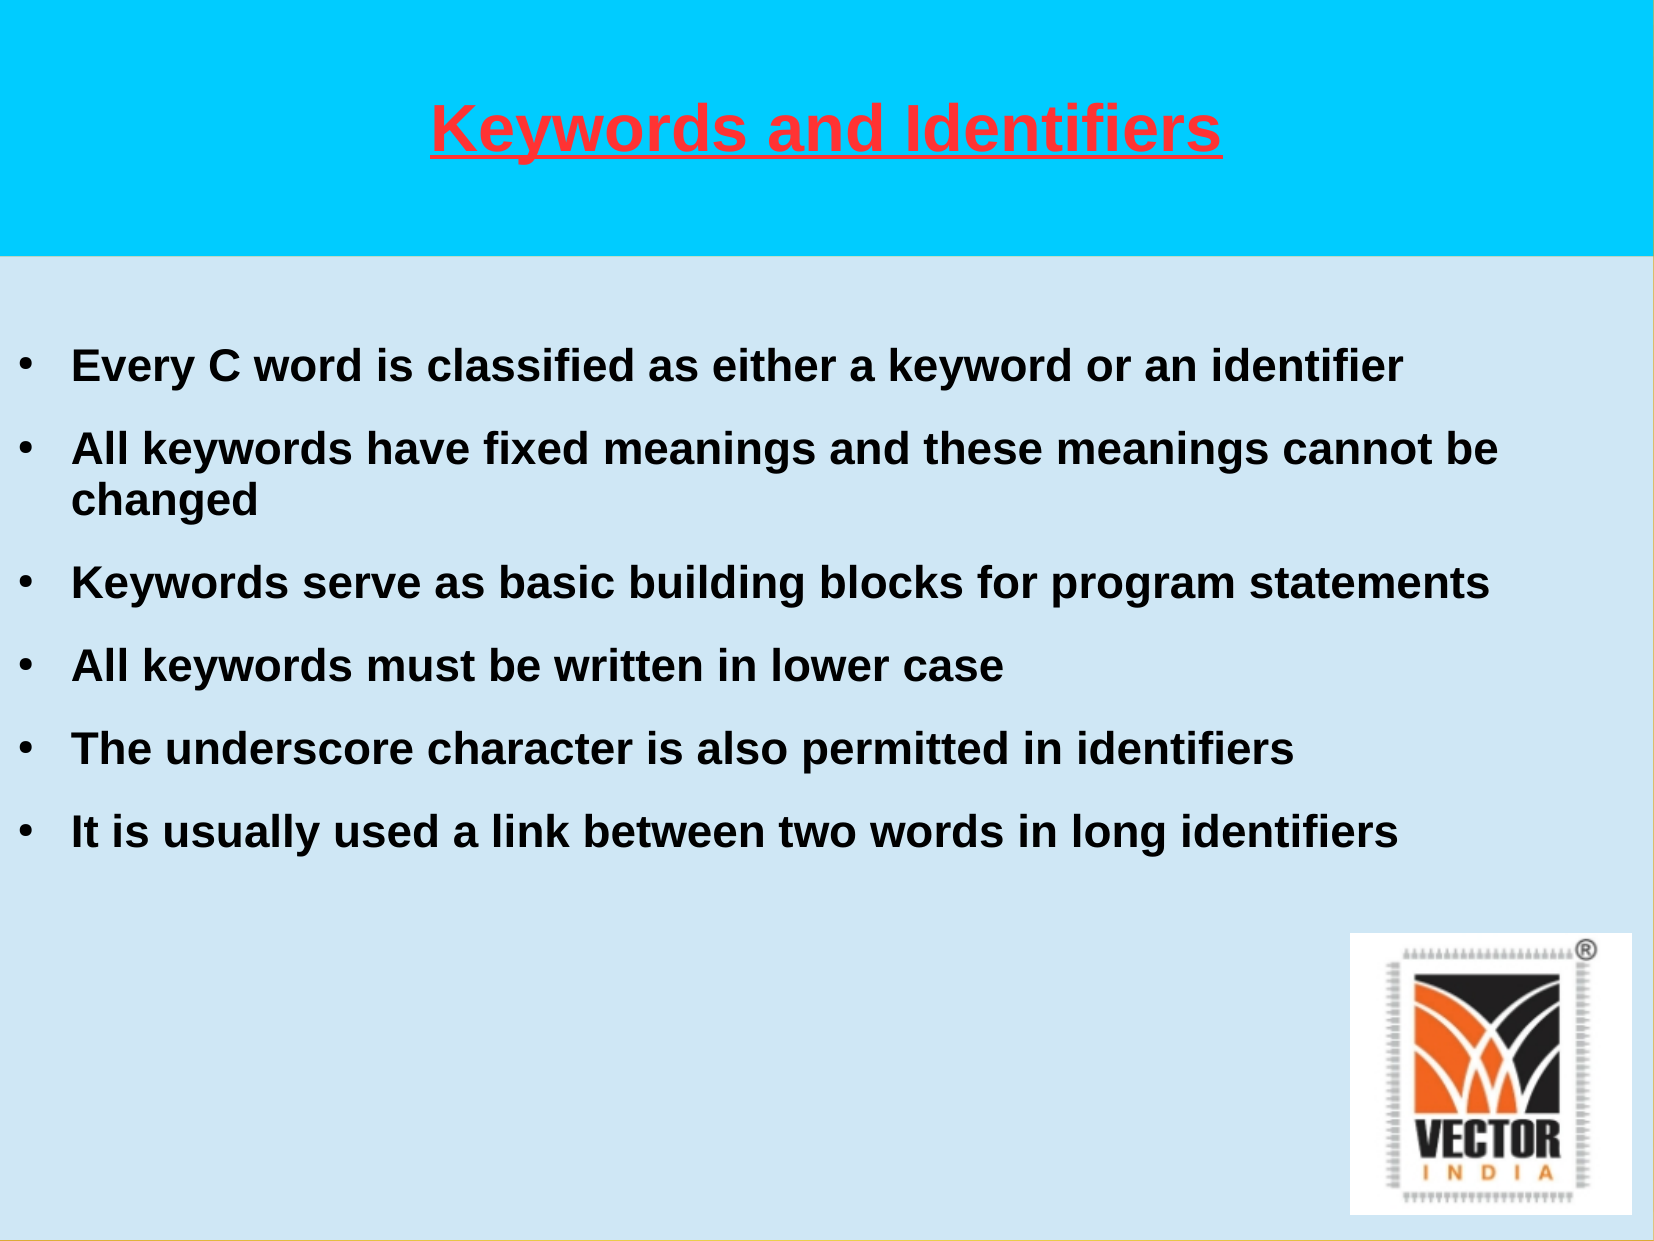

# Keywords and Identifiers
Every C word is classified as either a keyword or an identifier
All keywords have fixed meanings and these meanings cannot be changed
Keywords serve as basic building blocks for program statements
All keywords must be written in lower case
The underscore character is also permitted in identifiers
It is usually used a link between two words in long identifiers